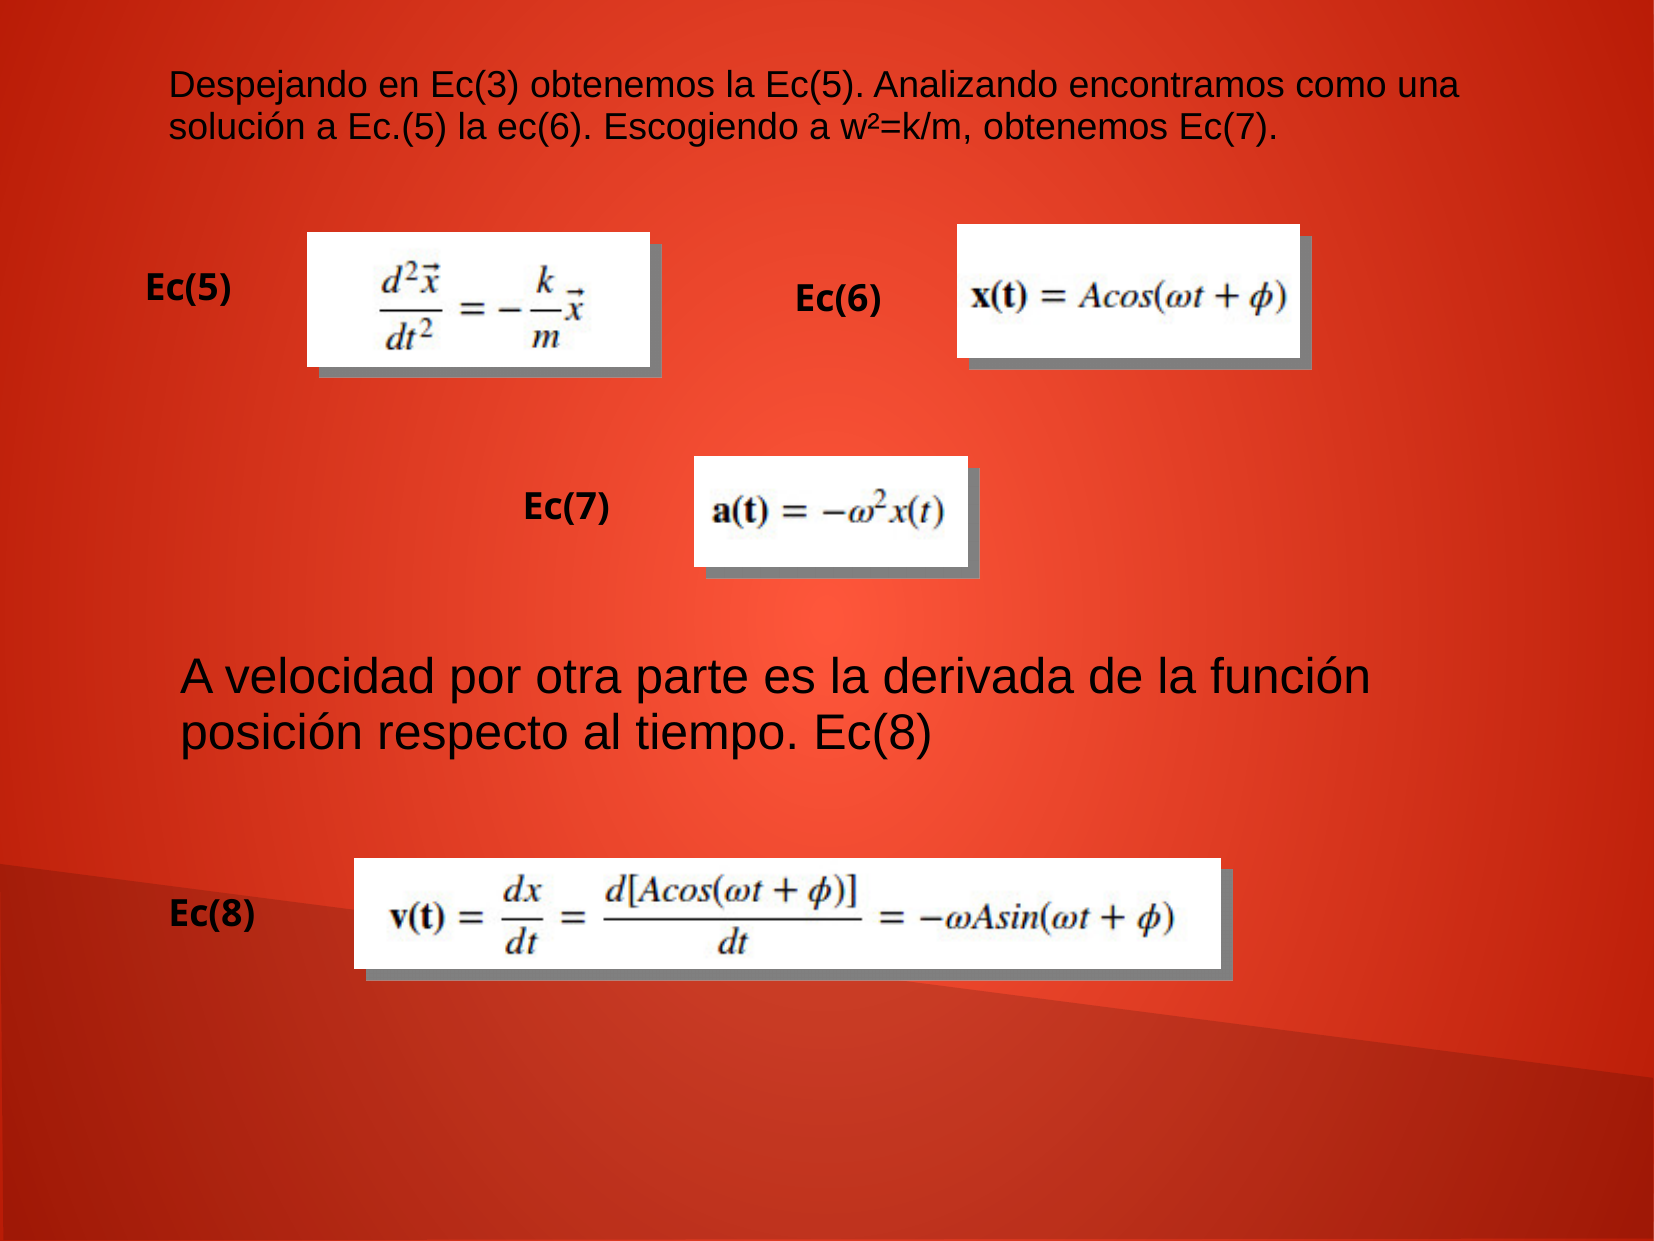

#
Despejando en Ec(3) obtenemos la Ec(5). Analizando encontramos como una solución a Ec.(5) la ec(6). Escogiendo a w²=k/m, obtenemos Ec(7).
Ec(5)
Ec(6)
Ec(7)
A velocidad por otra parte es la derivada de la función posición respecto al tiempo. Ec(8)
Ec(8)